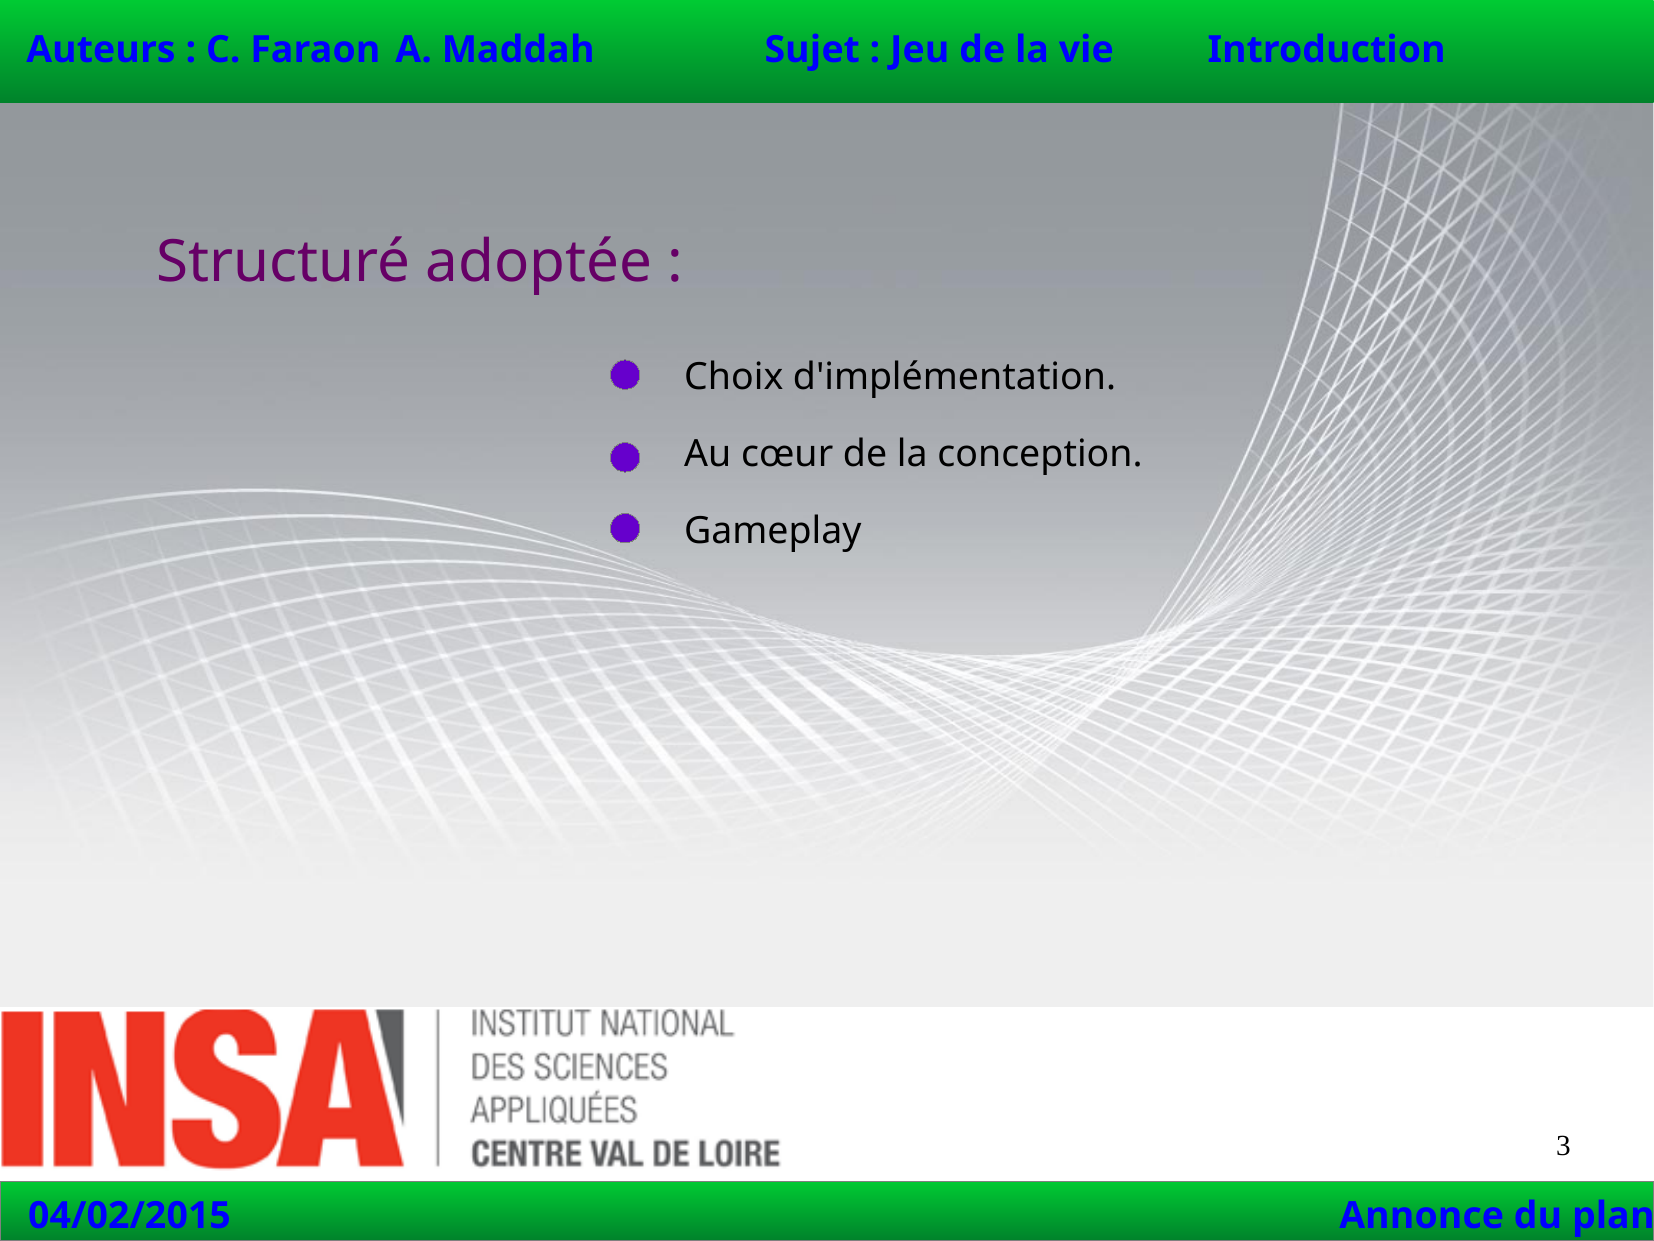

#
Auteurs : C. Faraon	A. Maddah 			Sujet : Jeu de la vie	 	Introduction
Structuré adoptée :
Choix d'implémentation.
Au cœur de la conception.
Gameplay
3
04/02/2015
Annonce du plan